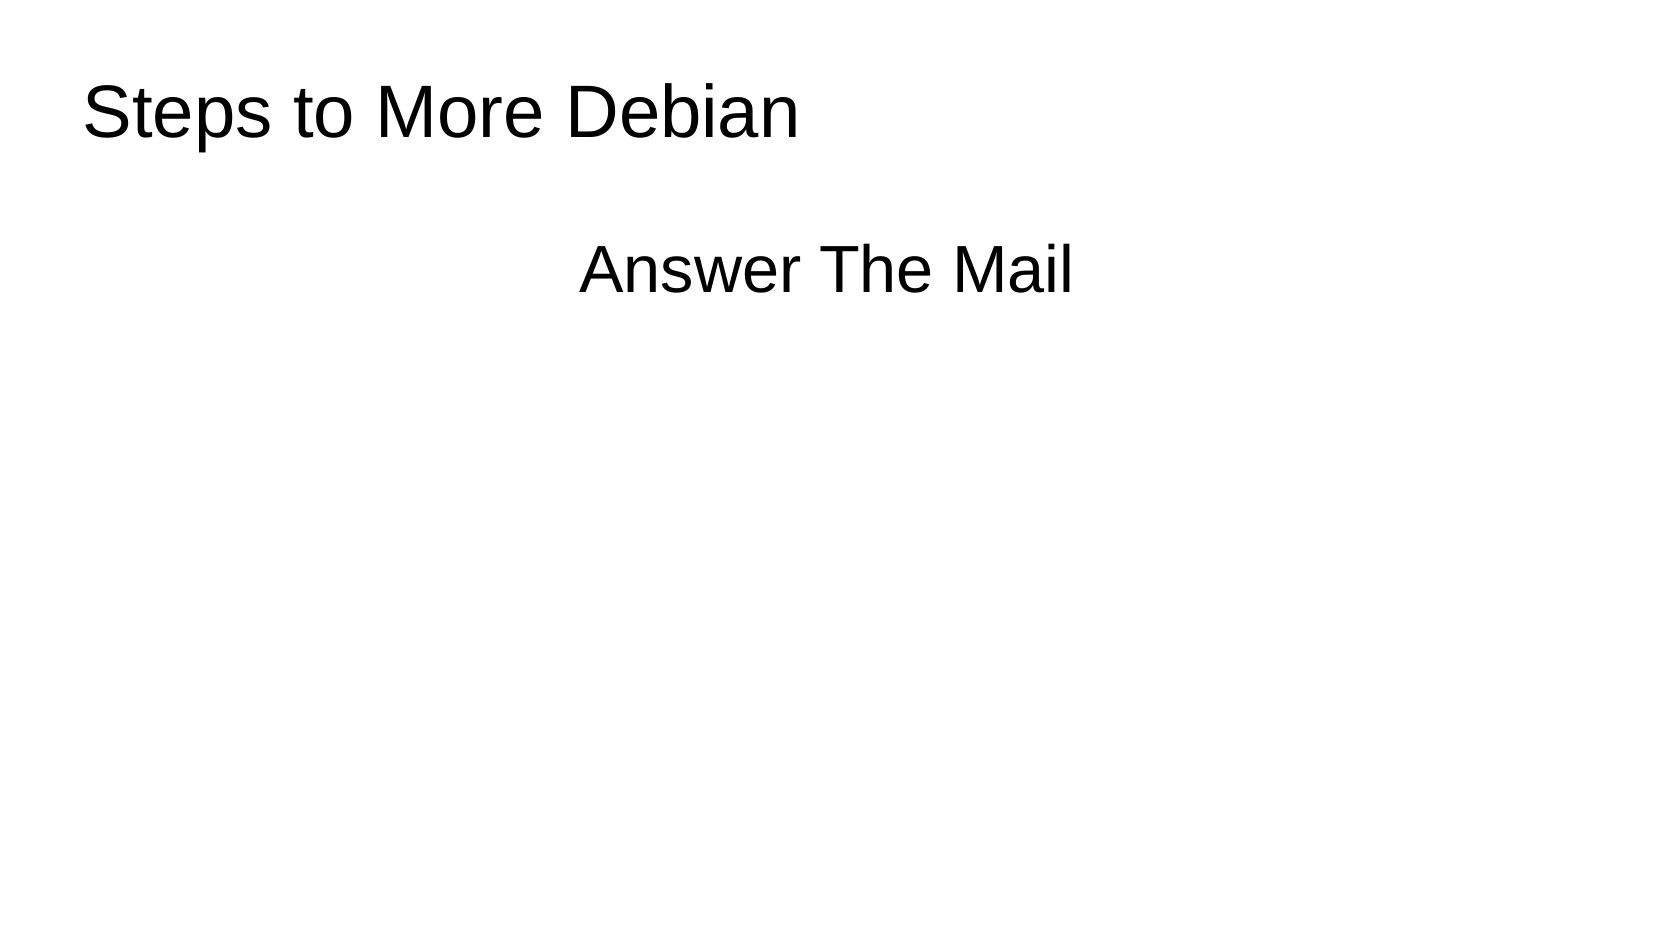

# Steps to More Debian
Answer The Mail